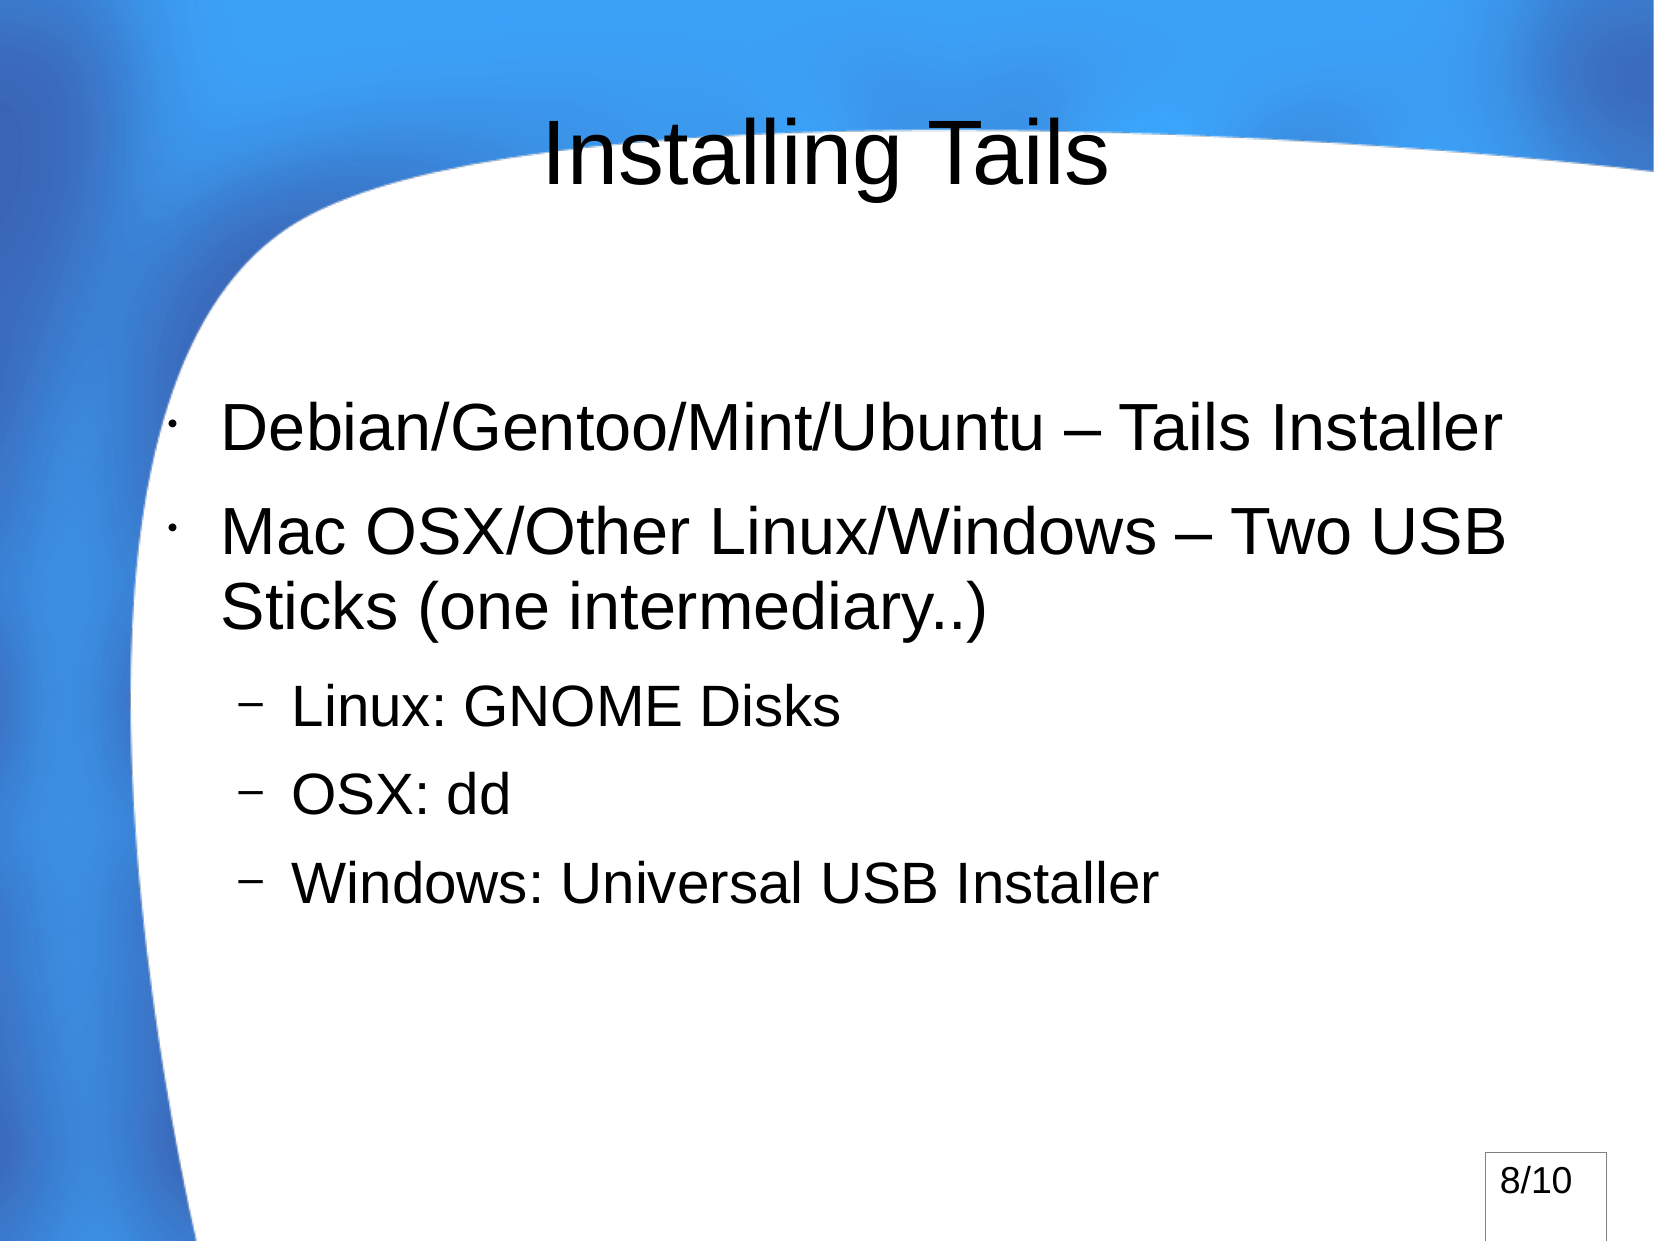

# Installing Tails
Debian/Gentoo/Mint/Ubuntu – Tails Installer
Mac OSX/Other Linux/Windows – Two USB Sticks (one intermediary..)
Linux: GNOME Disks
OSX: dd
Windows: Universal USB Installer